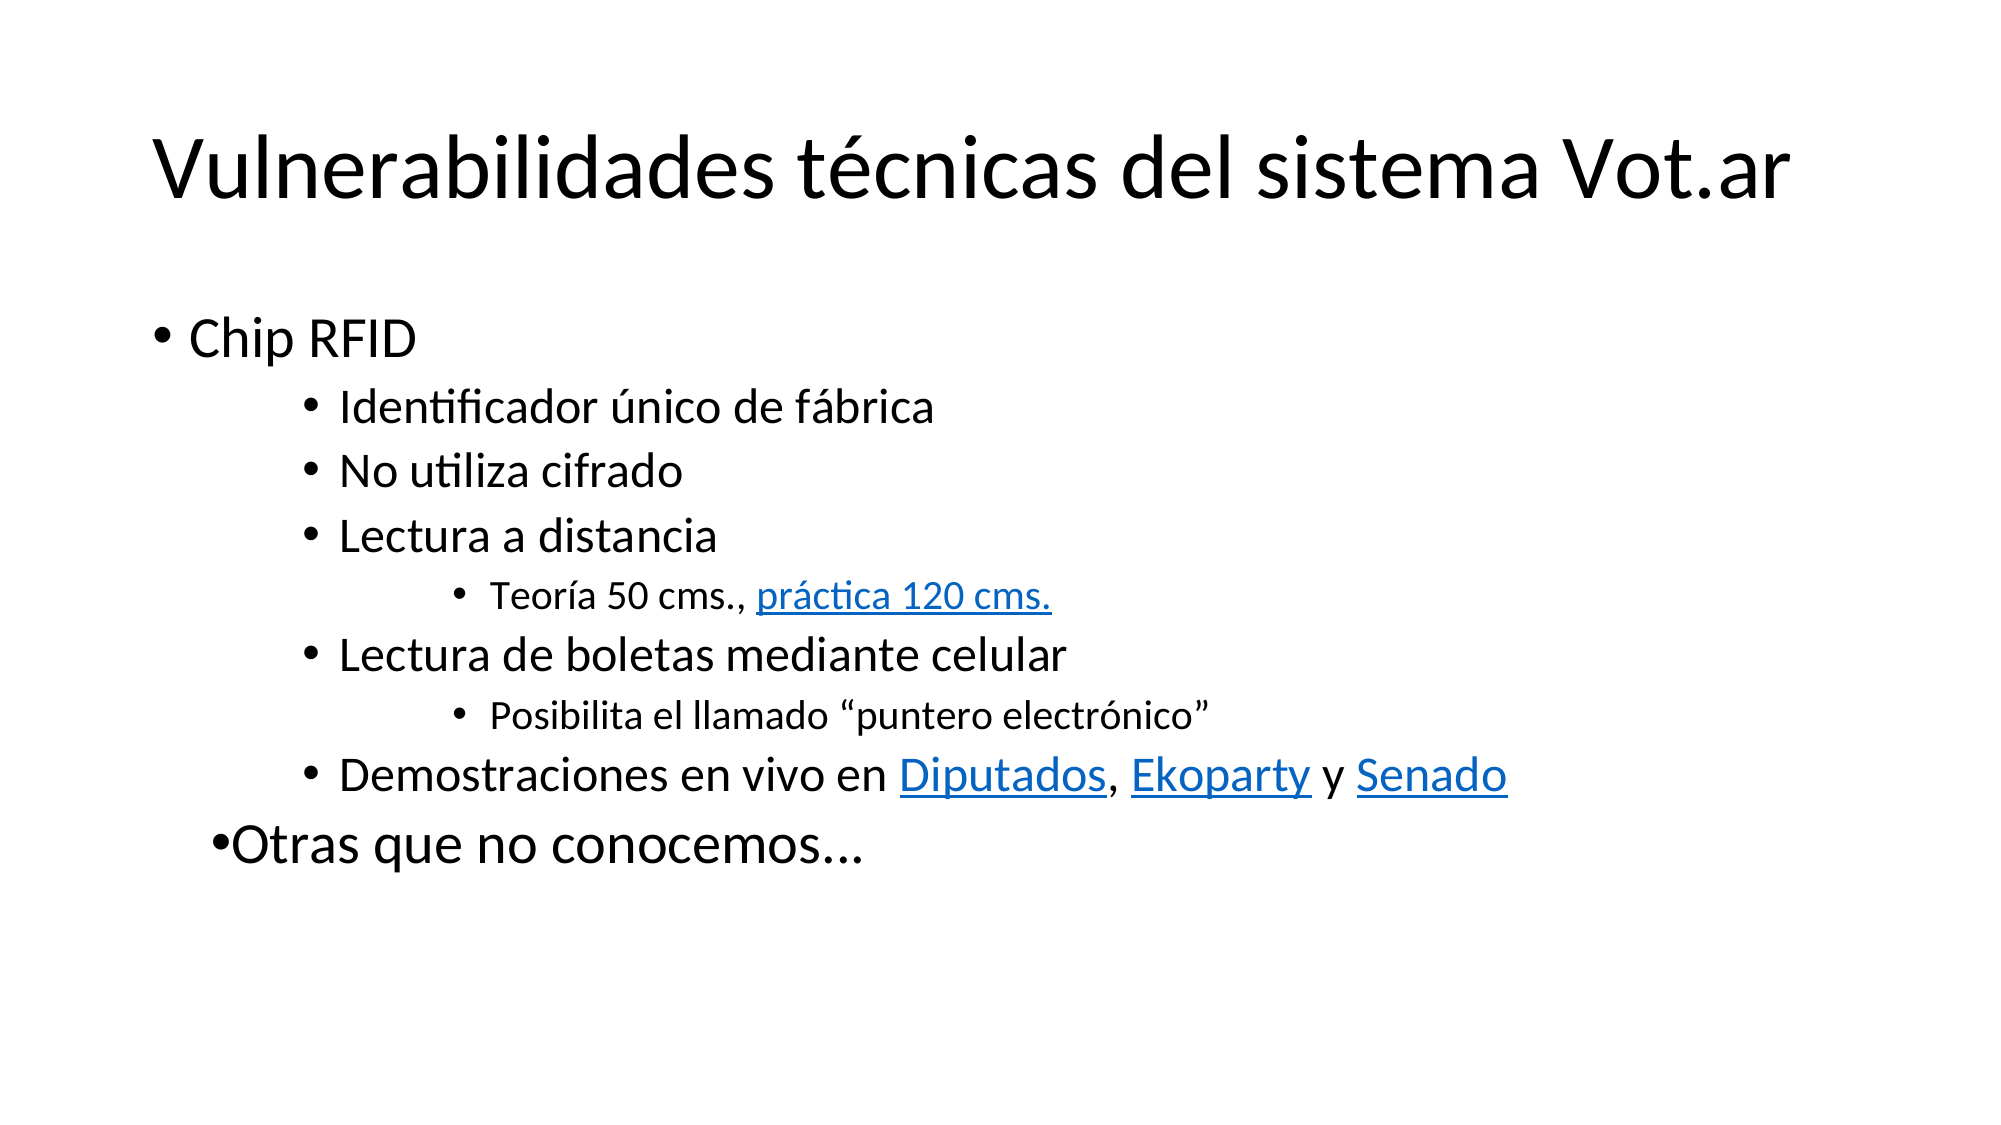

# Vulnerabilidades técnicas del sistema Vot.ar
Chip RFID
Identificador único de fábrica
No utiliza cifrado
Lectura a distancia
Teoría 50 cms., práctica 120 cms.
Lectura de boletas mediante celular
Posibilita el llamado “puntero electrónico”
Demostraciones en vivo en Diputados, Ekoparty y Senado
Otras que no conocemos...